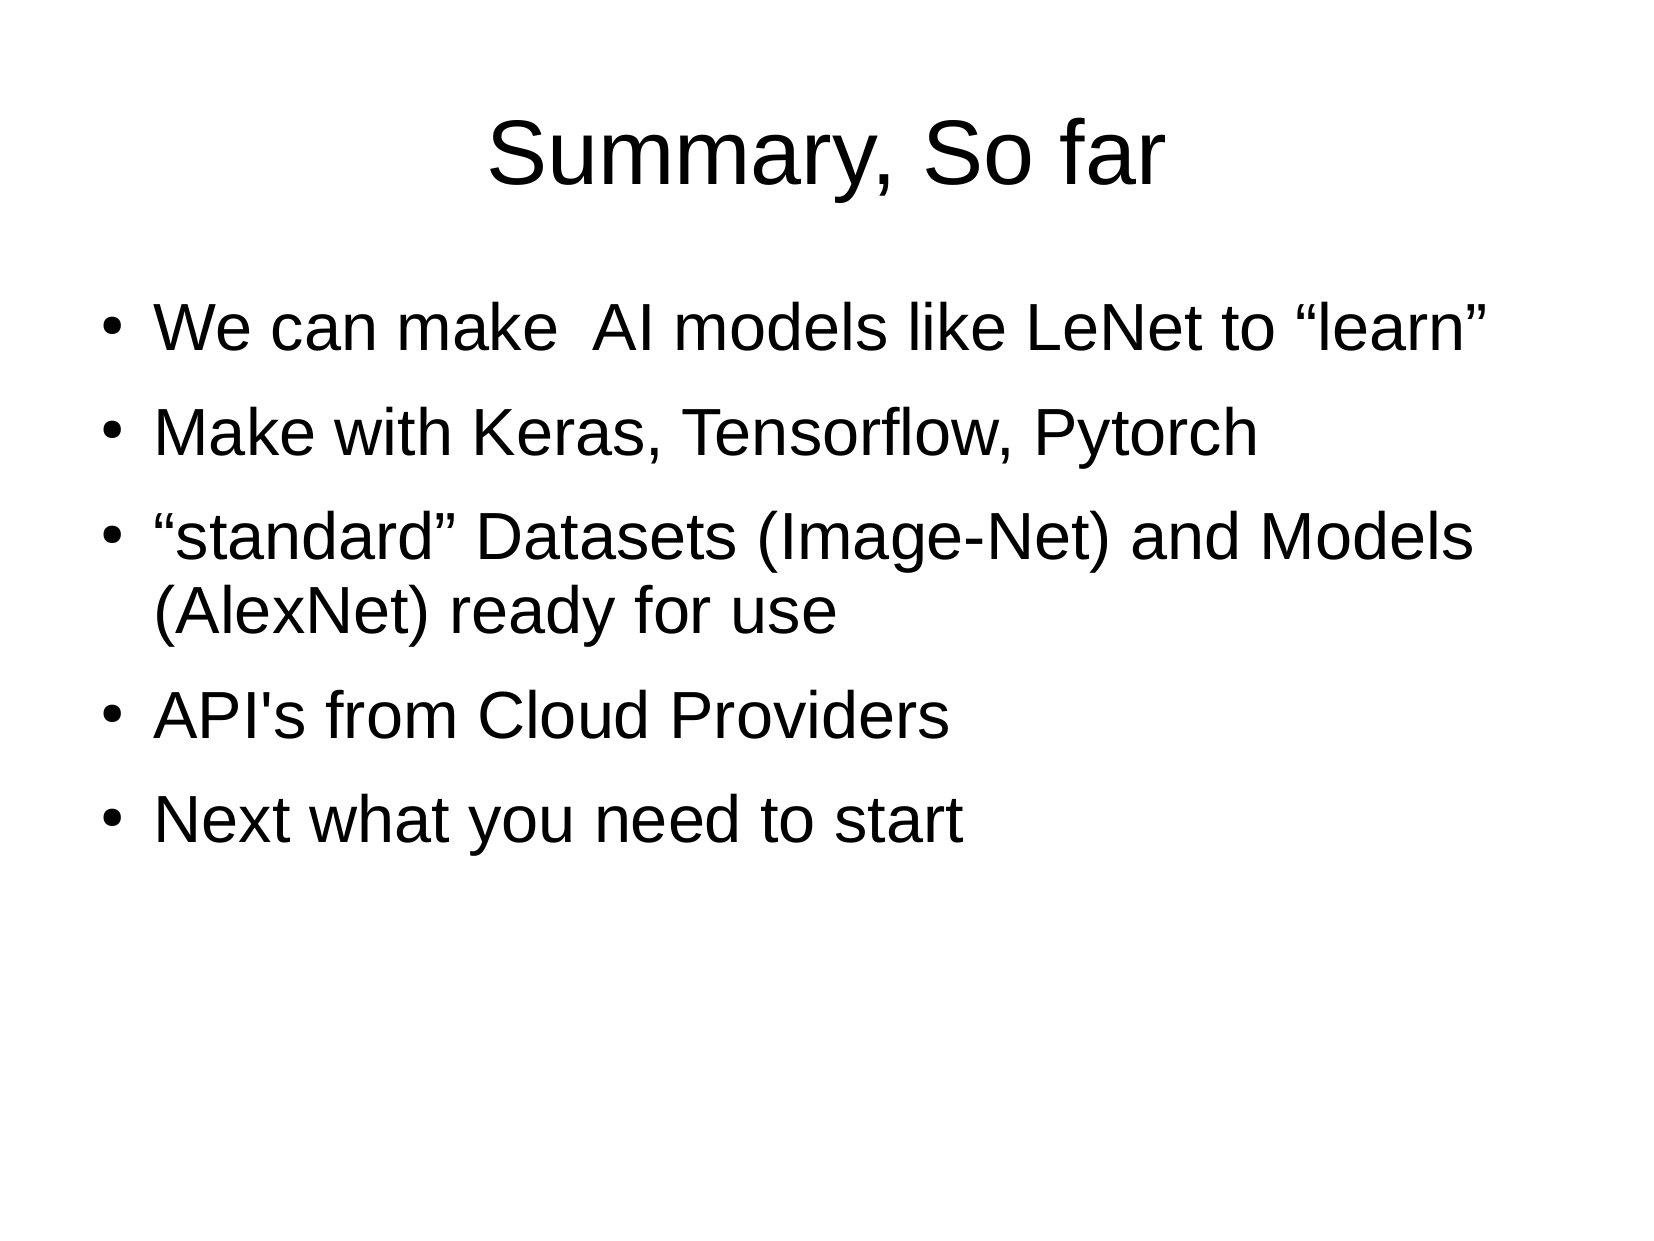

# Summary, So far
We can make AI models like LeNet to “learn”
Make with Keras, Tensorflow, Pytorch
“standard” Datasets (Image-Net) and Models (AlexNet) ready for use
API's from Cloud Providers
Next what you need to start